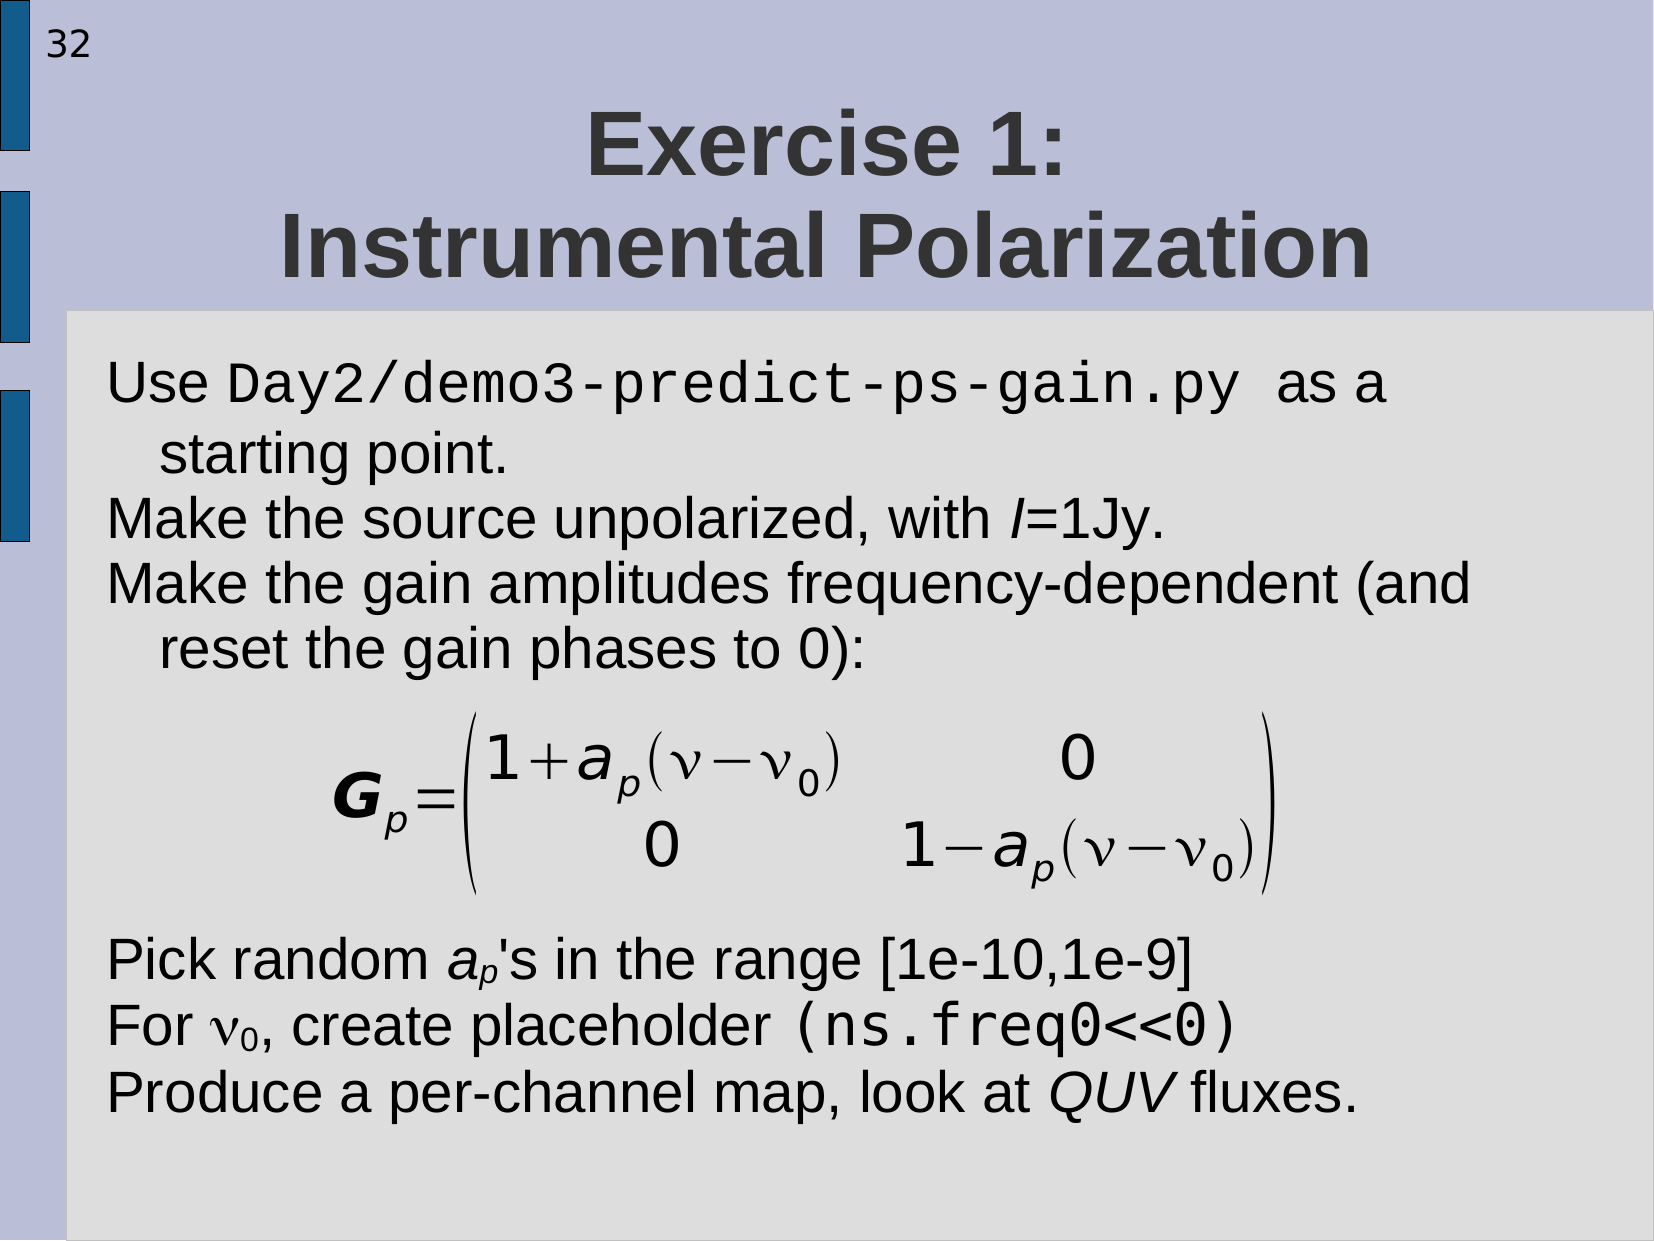

# Exercise 1: Instrumental Polarization
Use Day2/demo3-predict-ps-gain.py as a starting point.
Make the source unpolarized, with I=1Jy.
Make the gain amplitudes frequency-dependent (and reset the gain phases to 0):
Pick random ap's in the range [1e-10,1e-9]
For 0, create placeholder (ns.freq0<<0)
Produce a per-channel map, look at QUV fluxes.